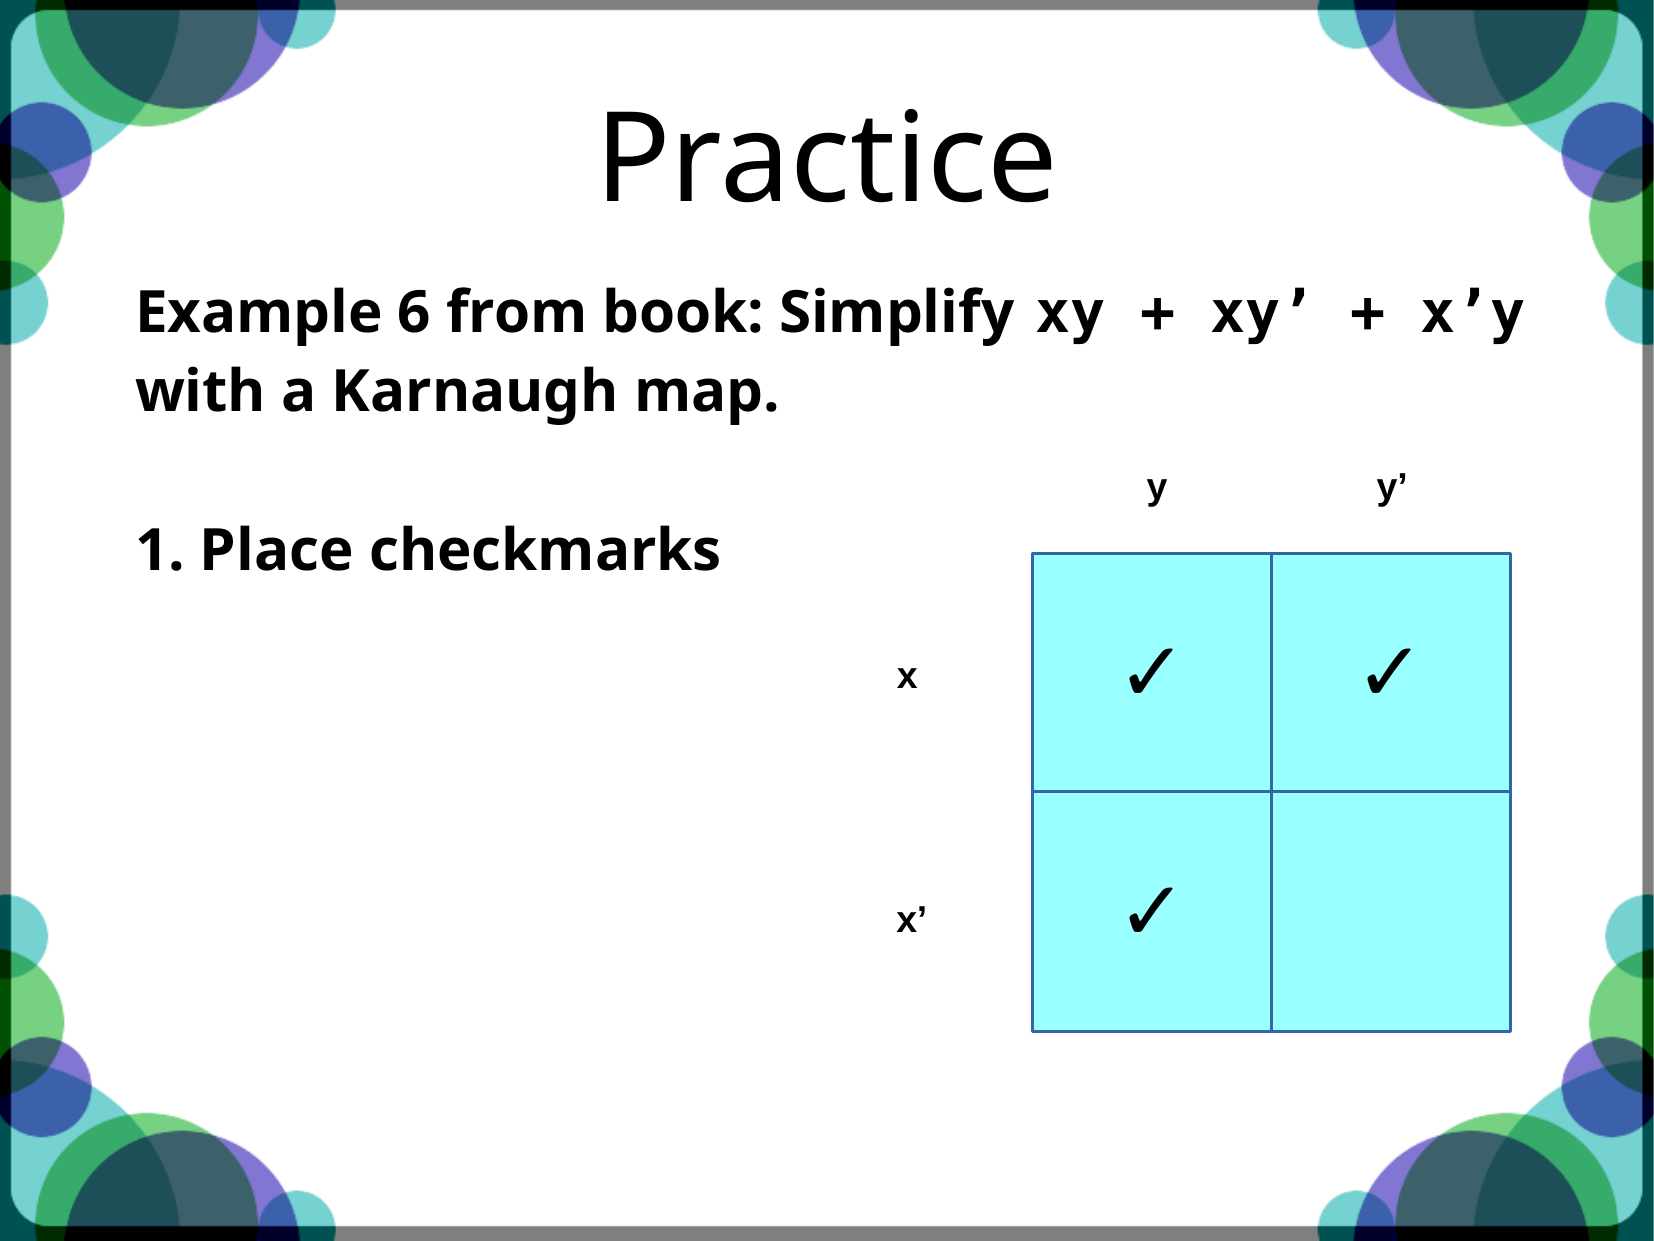

# Practice
Example 6 from book: Simplify 	xy + xy’ + x’y
with a Karnaugh map.
1. Place checkmarks
y
y’
✓
✓
x
✓
x’